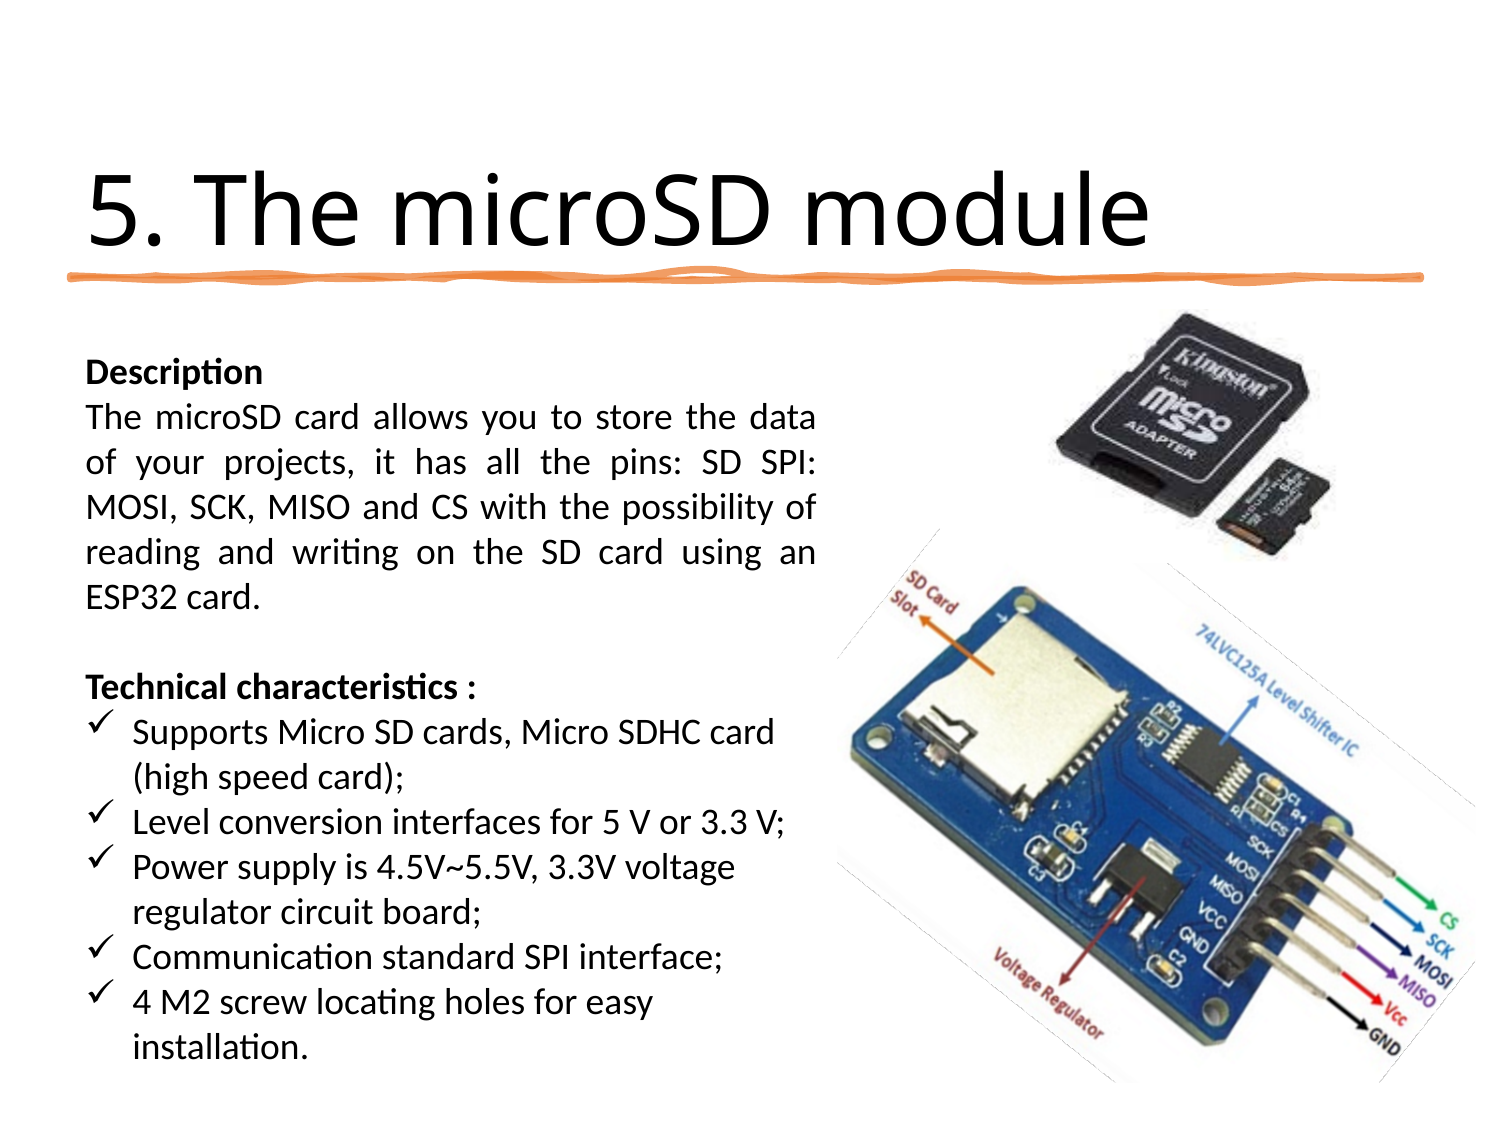

# 5. The microSD module
Description
The microSD card allows you to store the data of your projects, it has all the pins: SD SPI: MOSI, SCK, MISO and CS with the possibility of reading and writing on the SD card using an ESP32 card.
Technical characteristics :
Supports Micro SD cards, Micro SDHC card (high speed card);
Level conversion interfaces for 5 V or 3.3 V;
Power supply is 4.5V~5.5V, 3.3V voltage regulator circuit board;
Communication standard SPI interface;
4 M2 screw locating holes for easy installation.